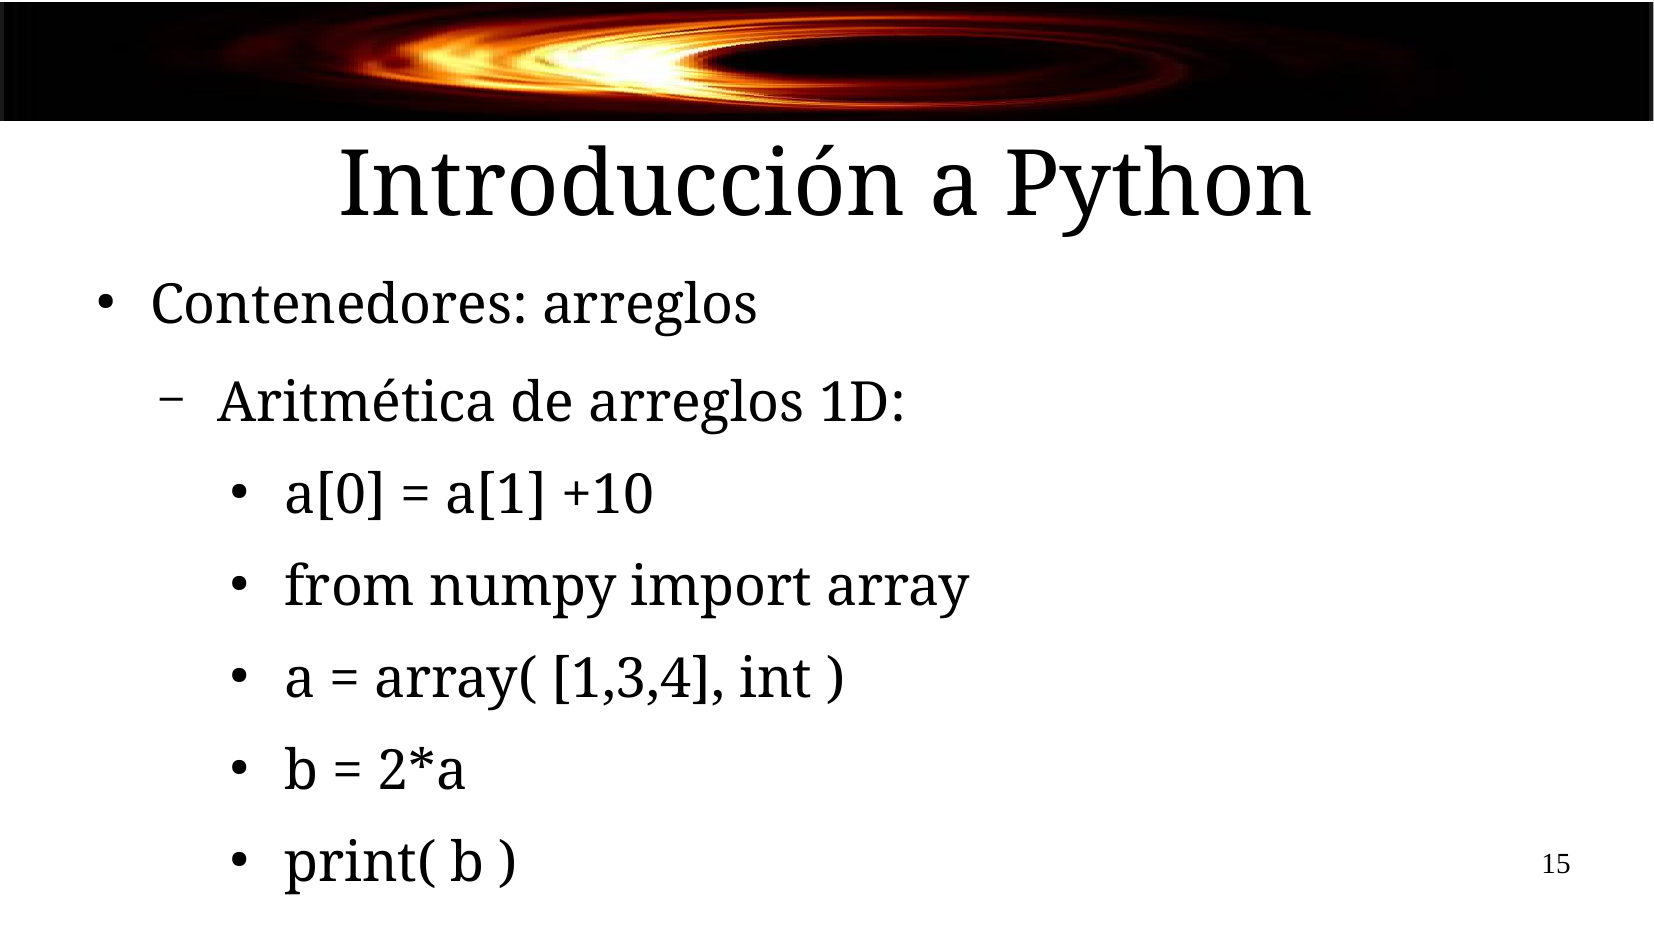

Introducción a Python
# Contenedores: arreglos
Aritmética de arreglos 1D:
a[0] = a[1] +10
from numpy import array
a = array( [1,3,4], int )
b = 2*a
print( b )
15